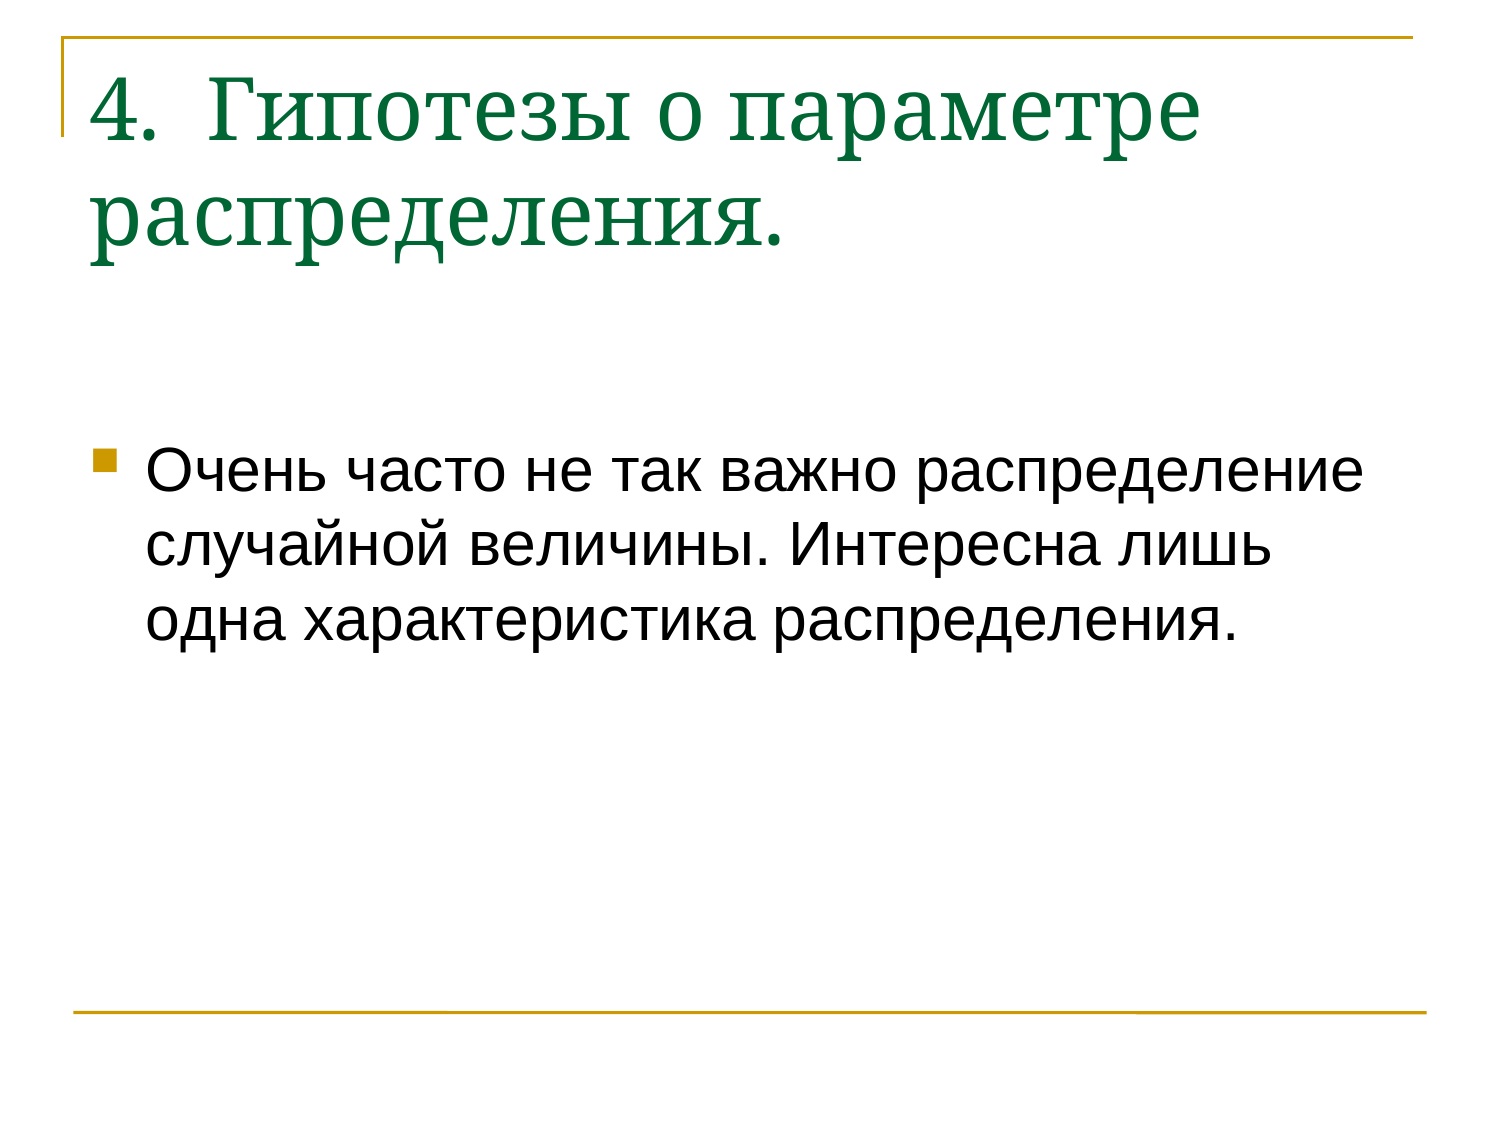

# 4. Гипотезы о параметре распределения.
Очень часто не так важно распределение случайной величины. Интересна лишь одна характеристика распределения.